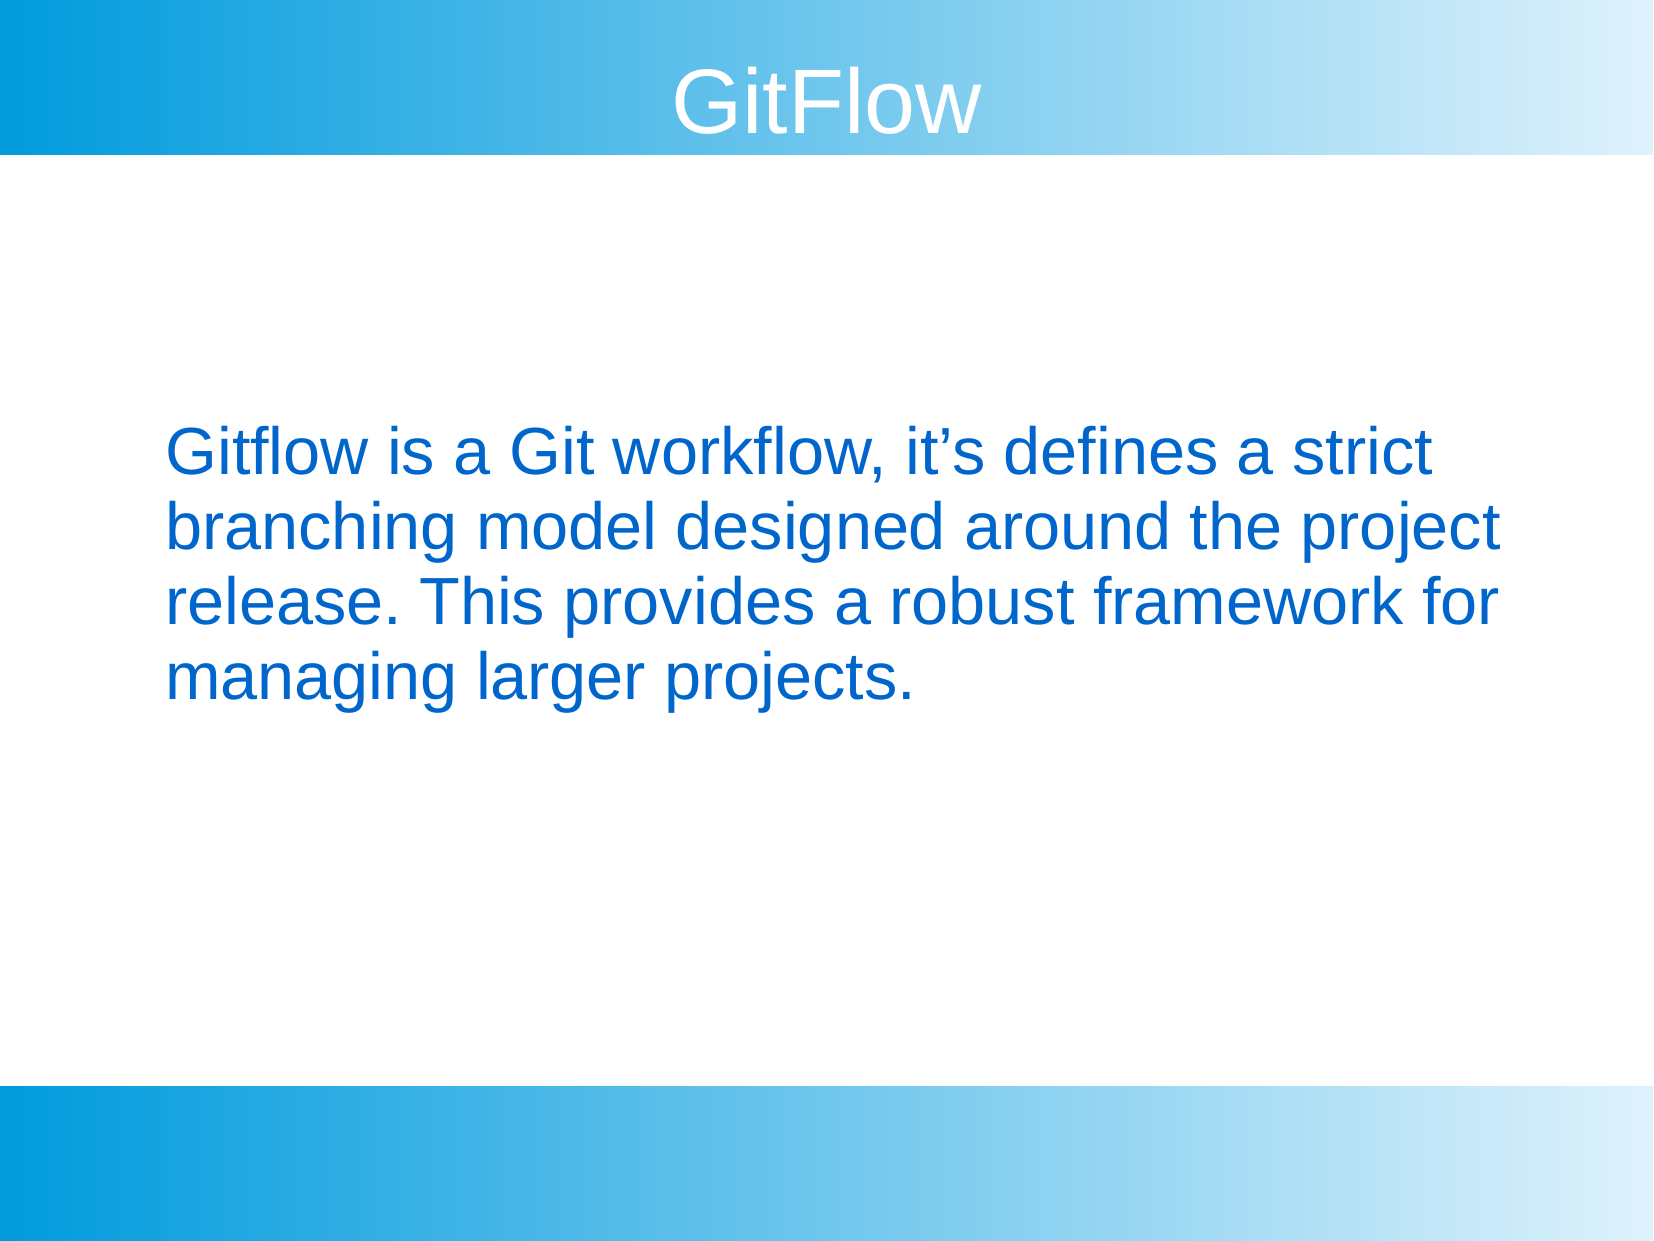

# GitFlow
Gitflow is a Git workflow, it’s defines a strict branching model designed around the project release. This provides a robust framework for managing larger projects.